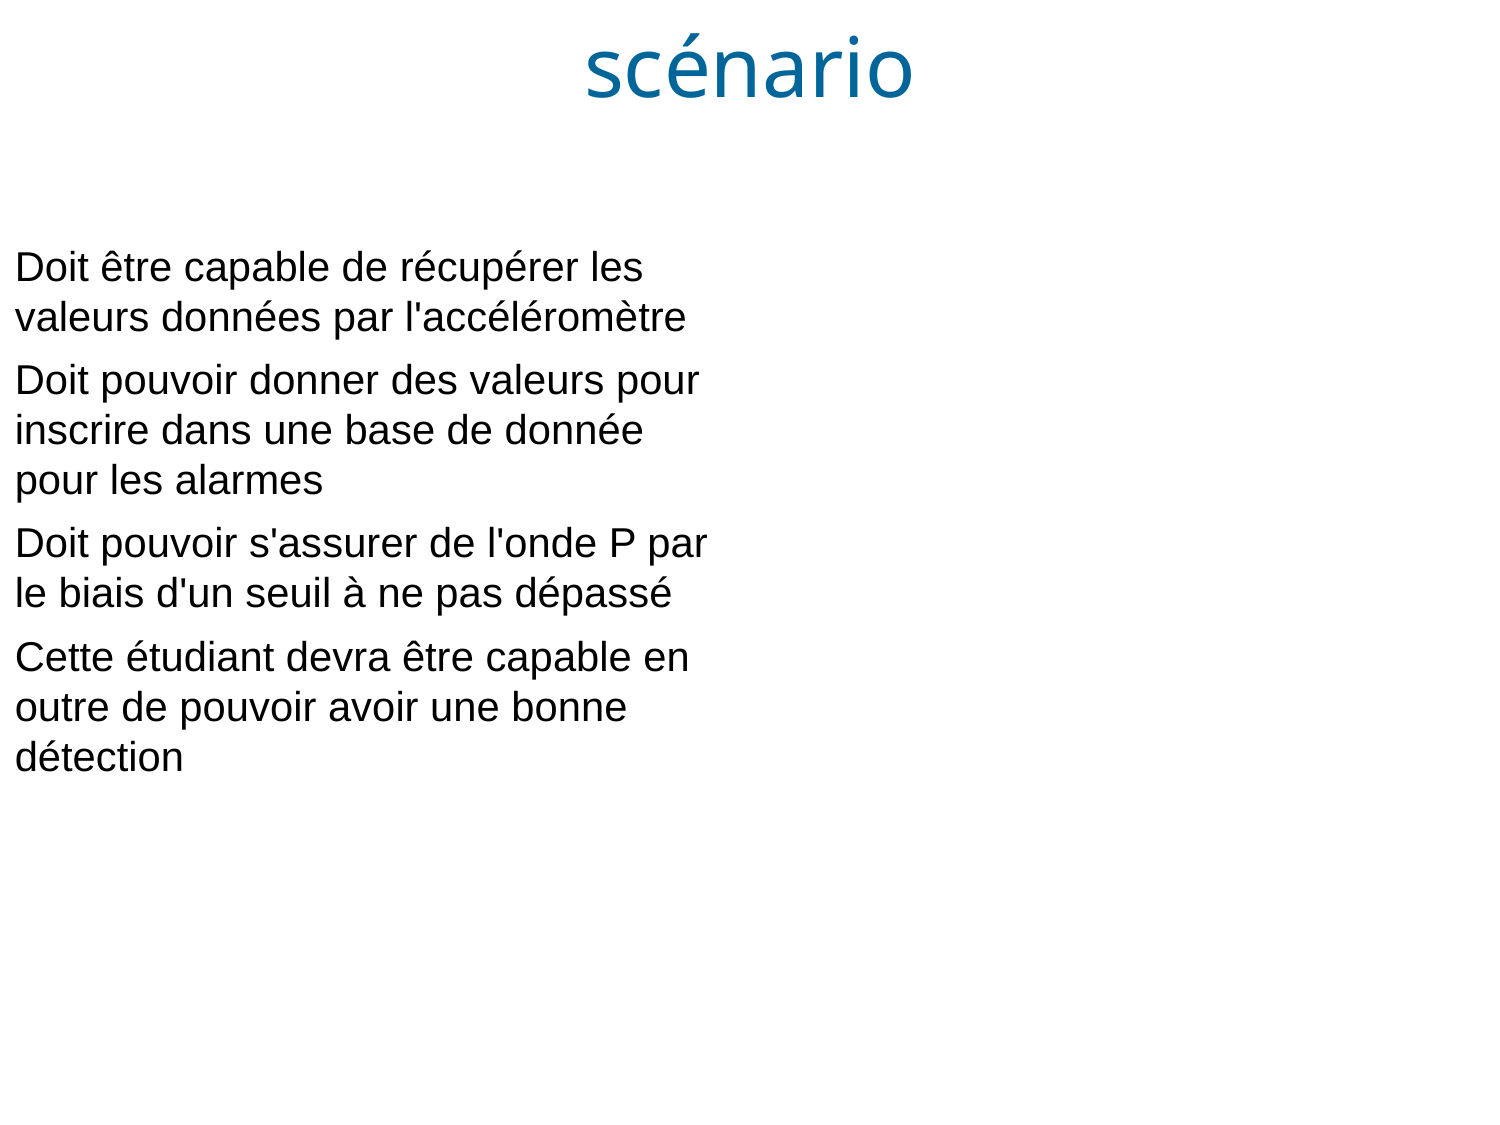

# scénario
Doit être capable de récupérer les valeurs données par l'accéléromètre
Doit pouvoir donner des valeurs pour inscrire dans une base de donnée pour les alarmes
Doit pouvoir s'assurer de l'onde P par le biais d'un seuil à ne pas dépassé
Cette étudiant devra être capable en outre de pouvoir avoir une bonne détection